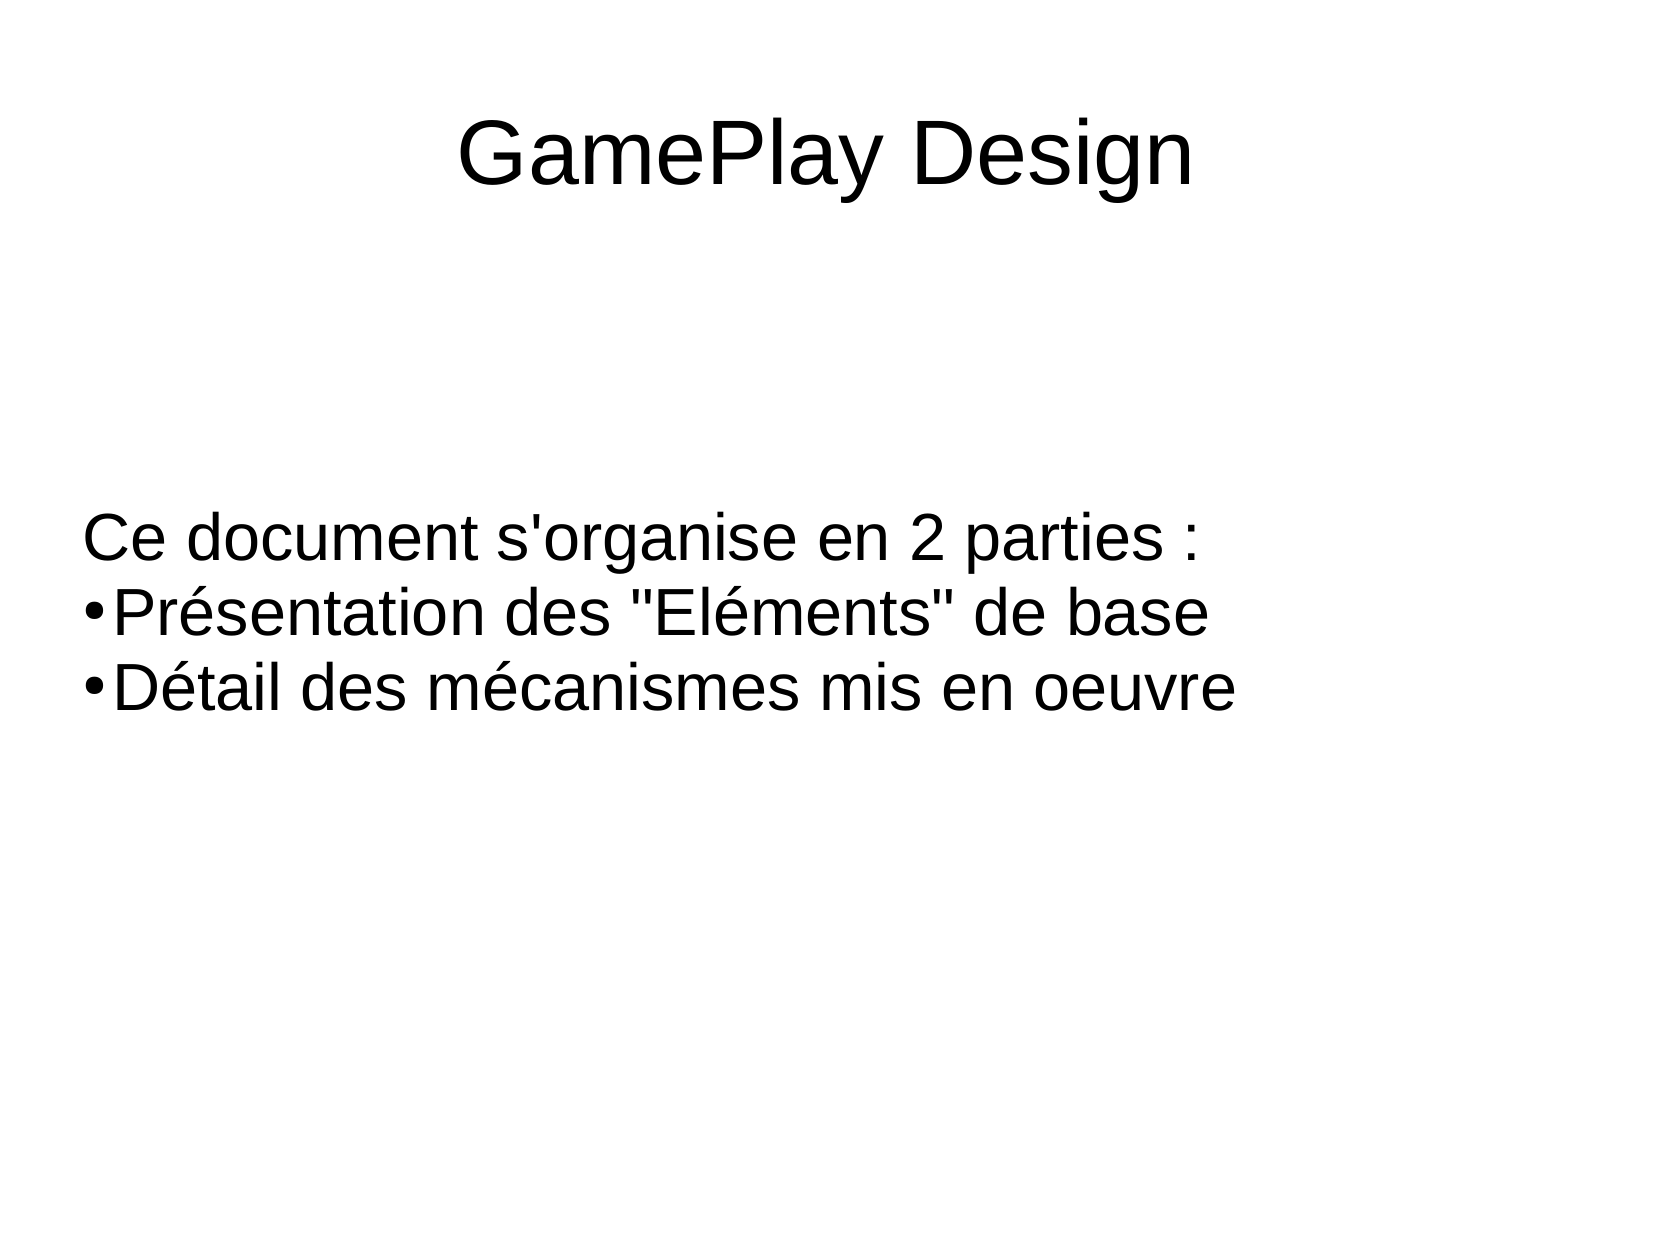

# GamePlay Design
Ce document s'organise en 2 parties :
Présentation des "Eléments" de base
Détail des mécanismes mis en oeuvre